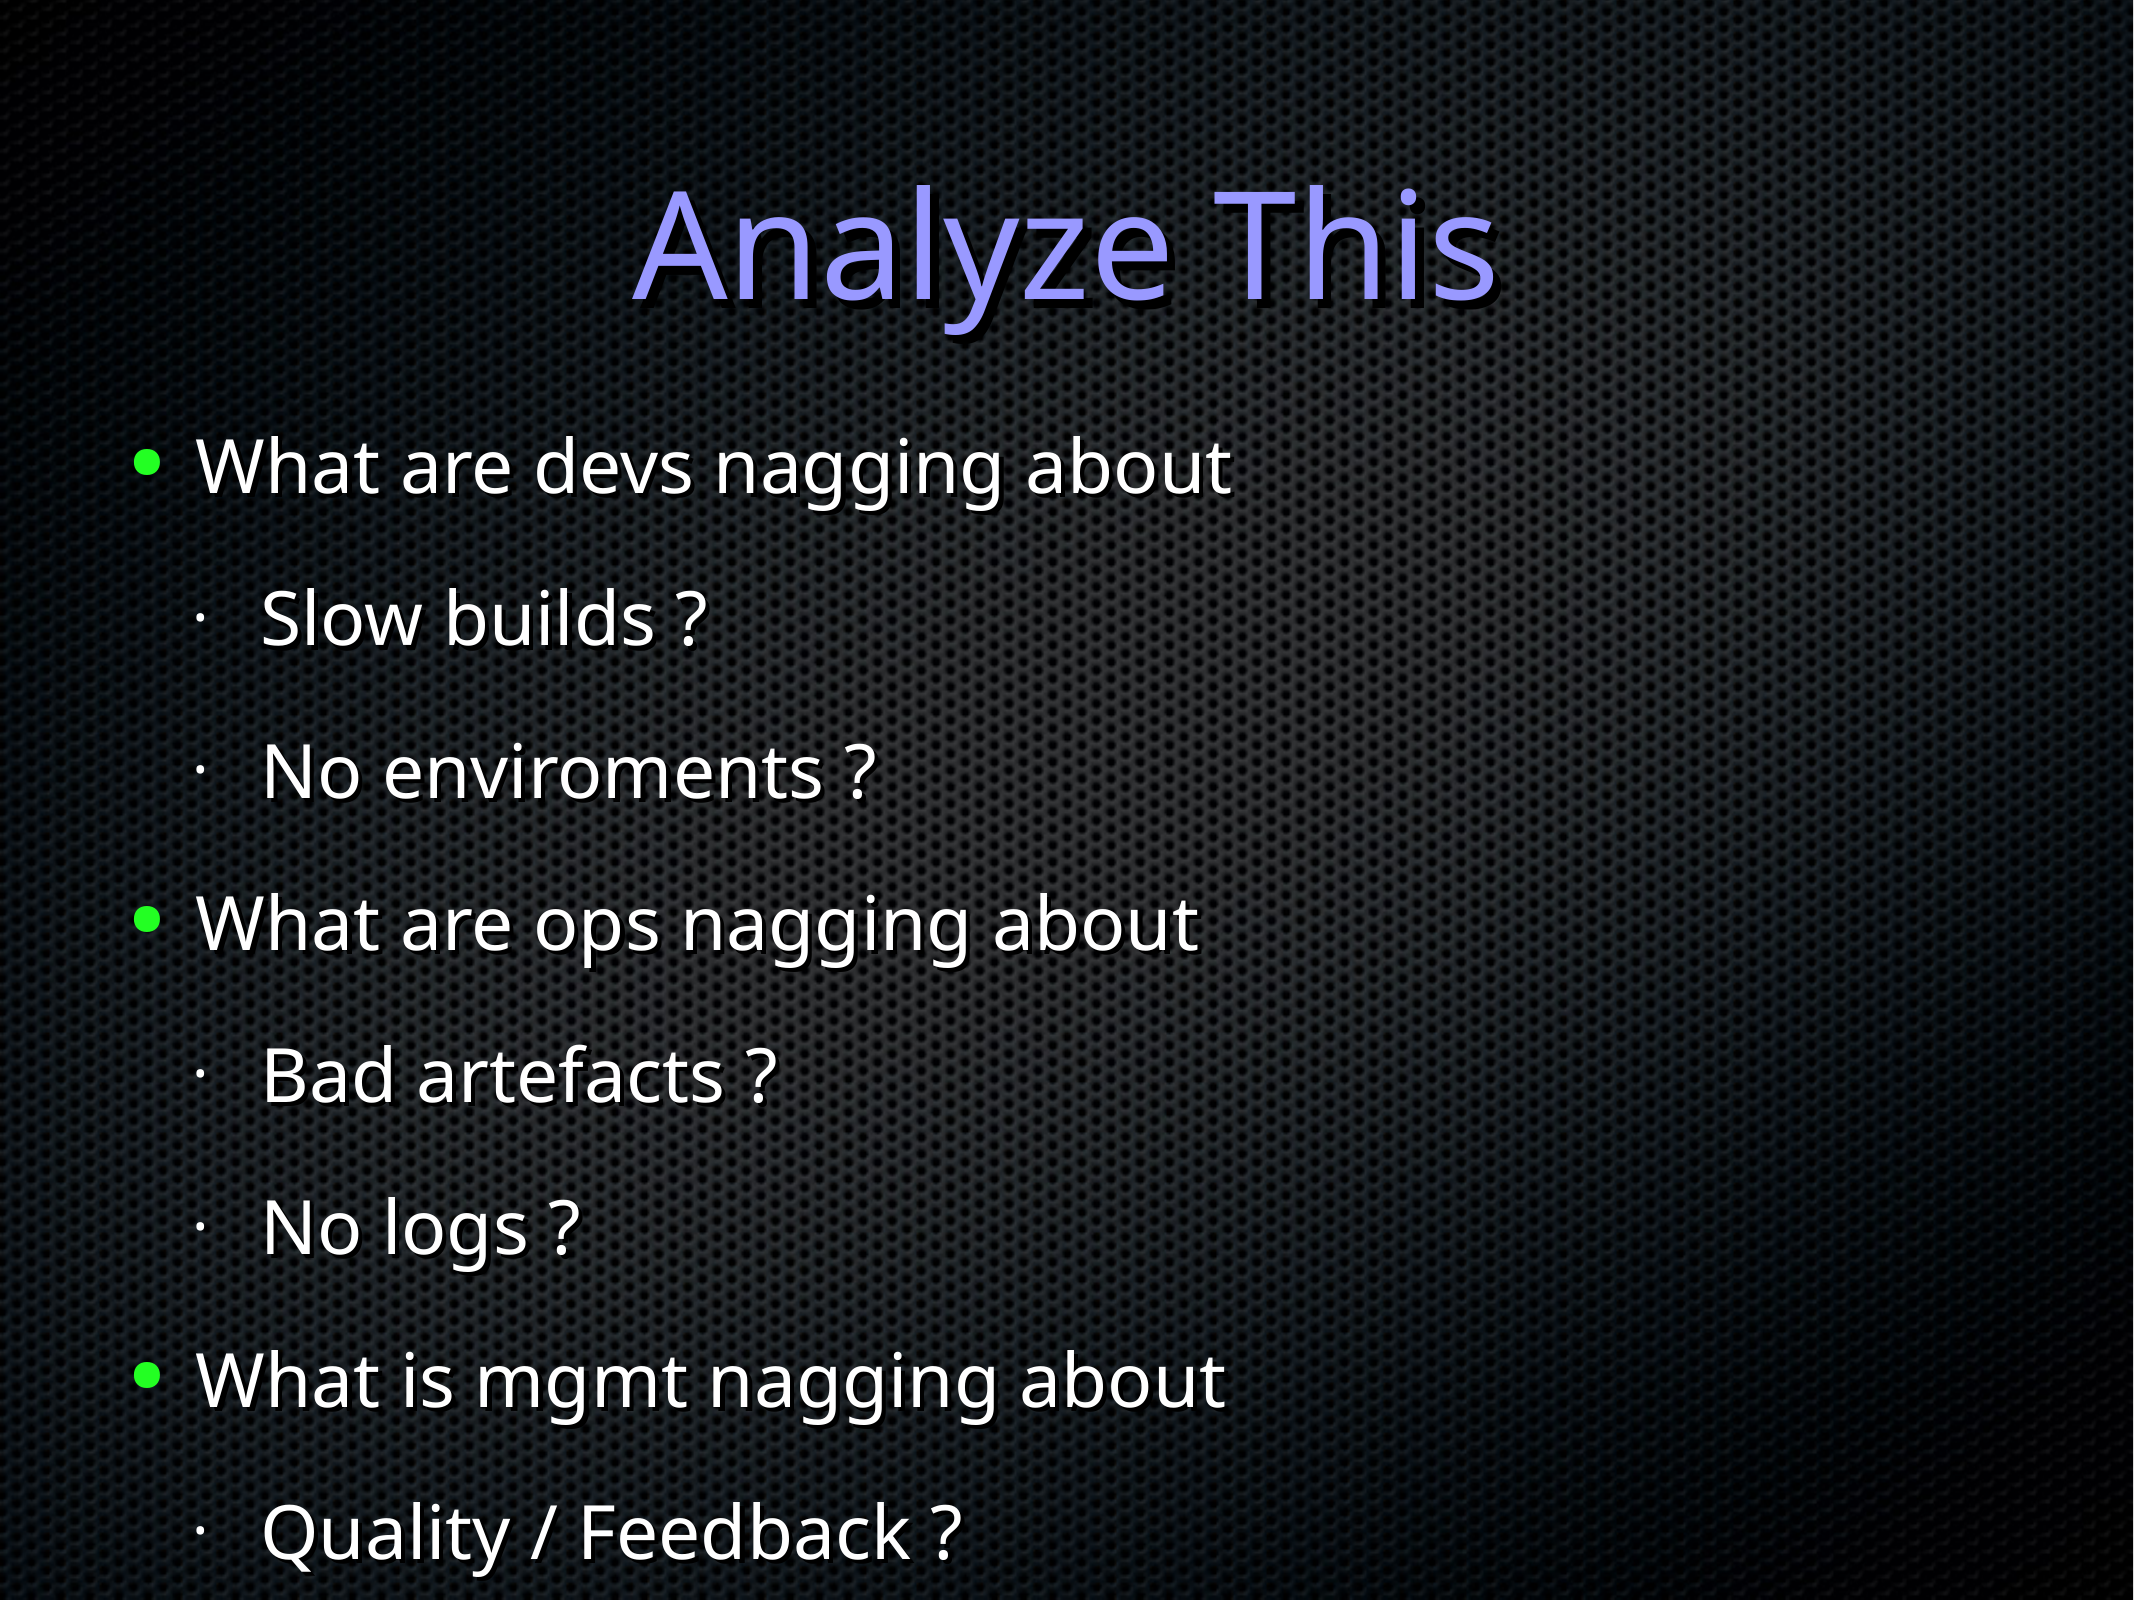

# Analyze This
What are devs nagging about
Slow builds ?
No enviroments ?
What are ops nagging about
Bad artefacts ?
No logs ?
What is mgmt nagging about
Quality / Feedback ?